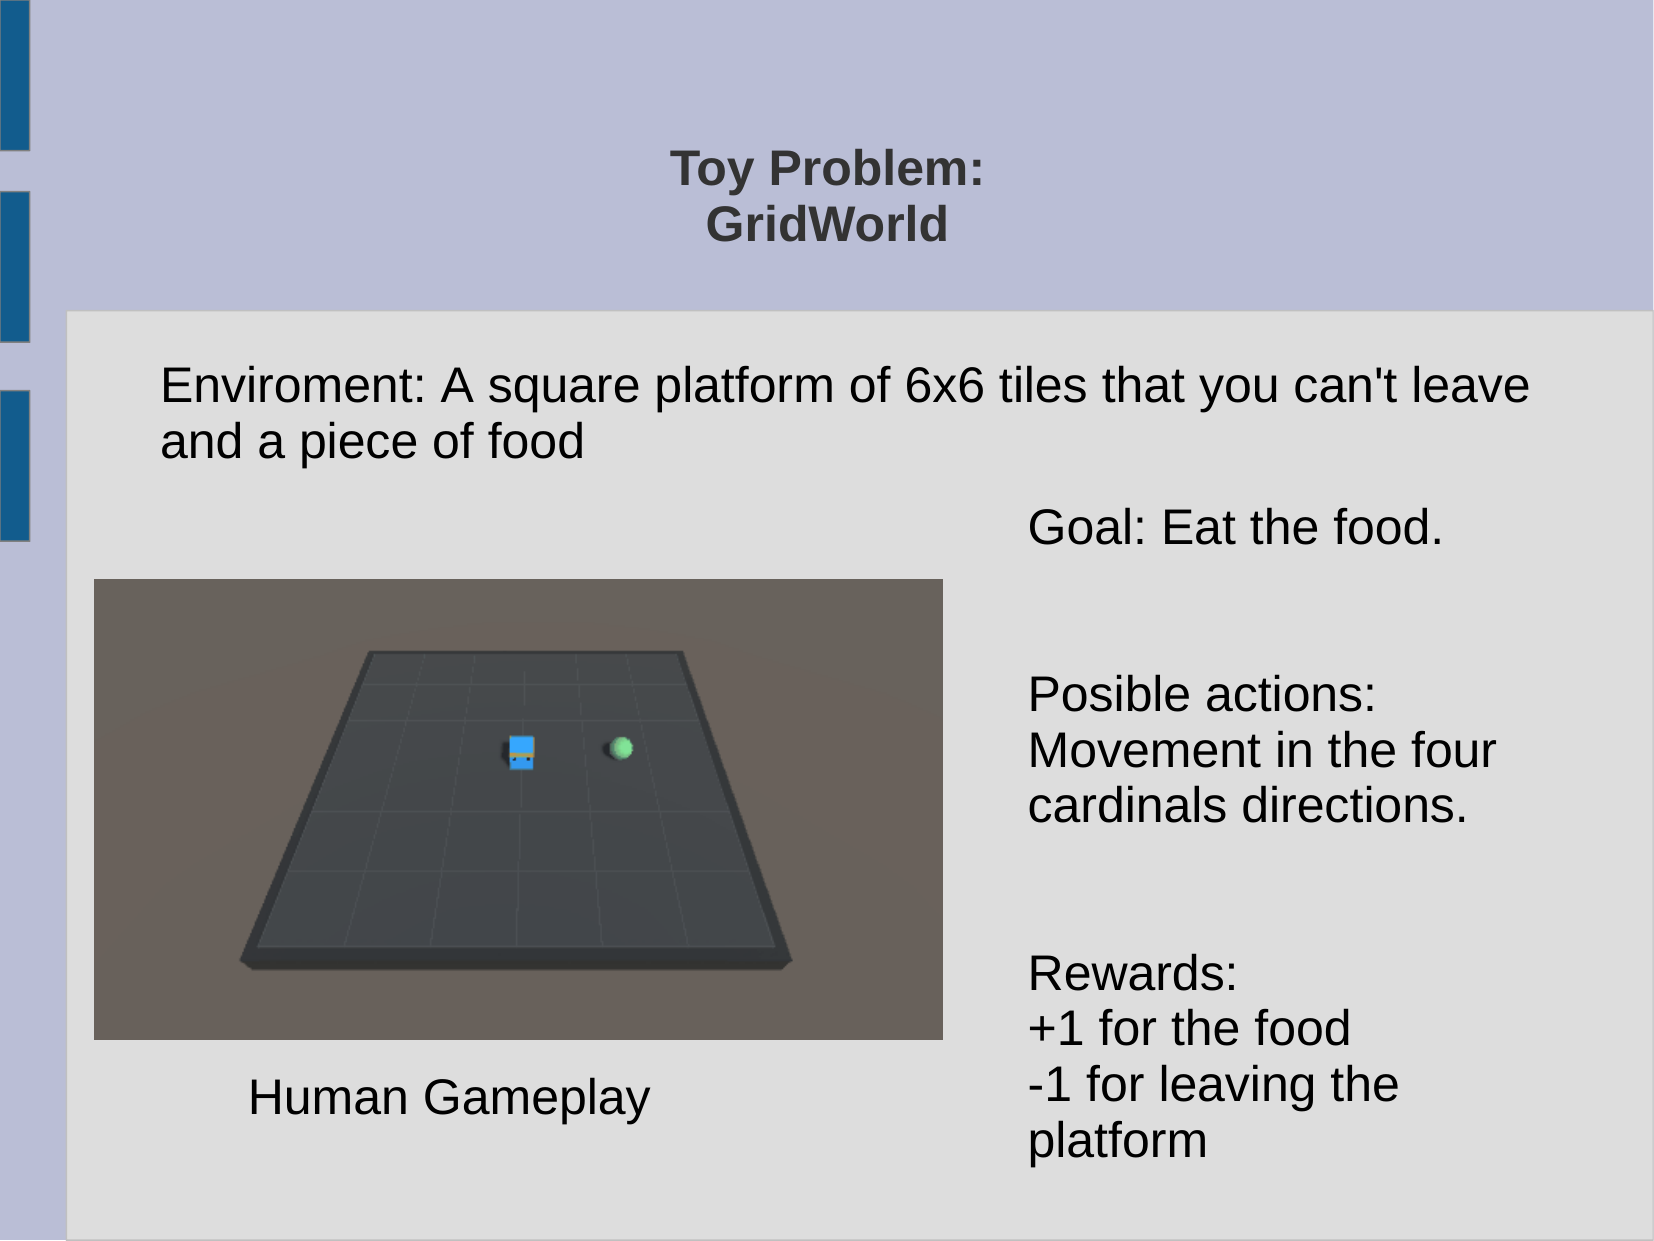

# Toy Problem: GridWorld
Enviroment: A square platform of 6x6 tiles that you can't leave and a piece of food
Goal: Eat the food.
Posible actions: Movement in the four cardinals directions.
Rewards:
+1 for the food
-1 for leaving the platform
Human Gameplay